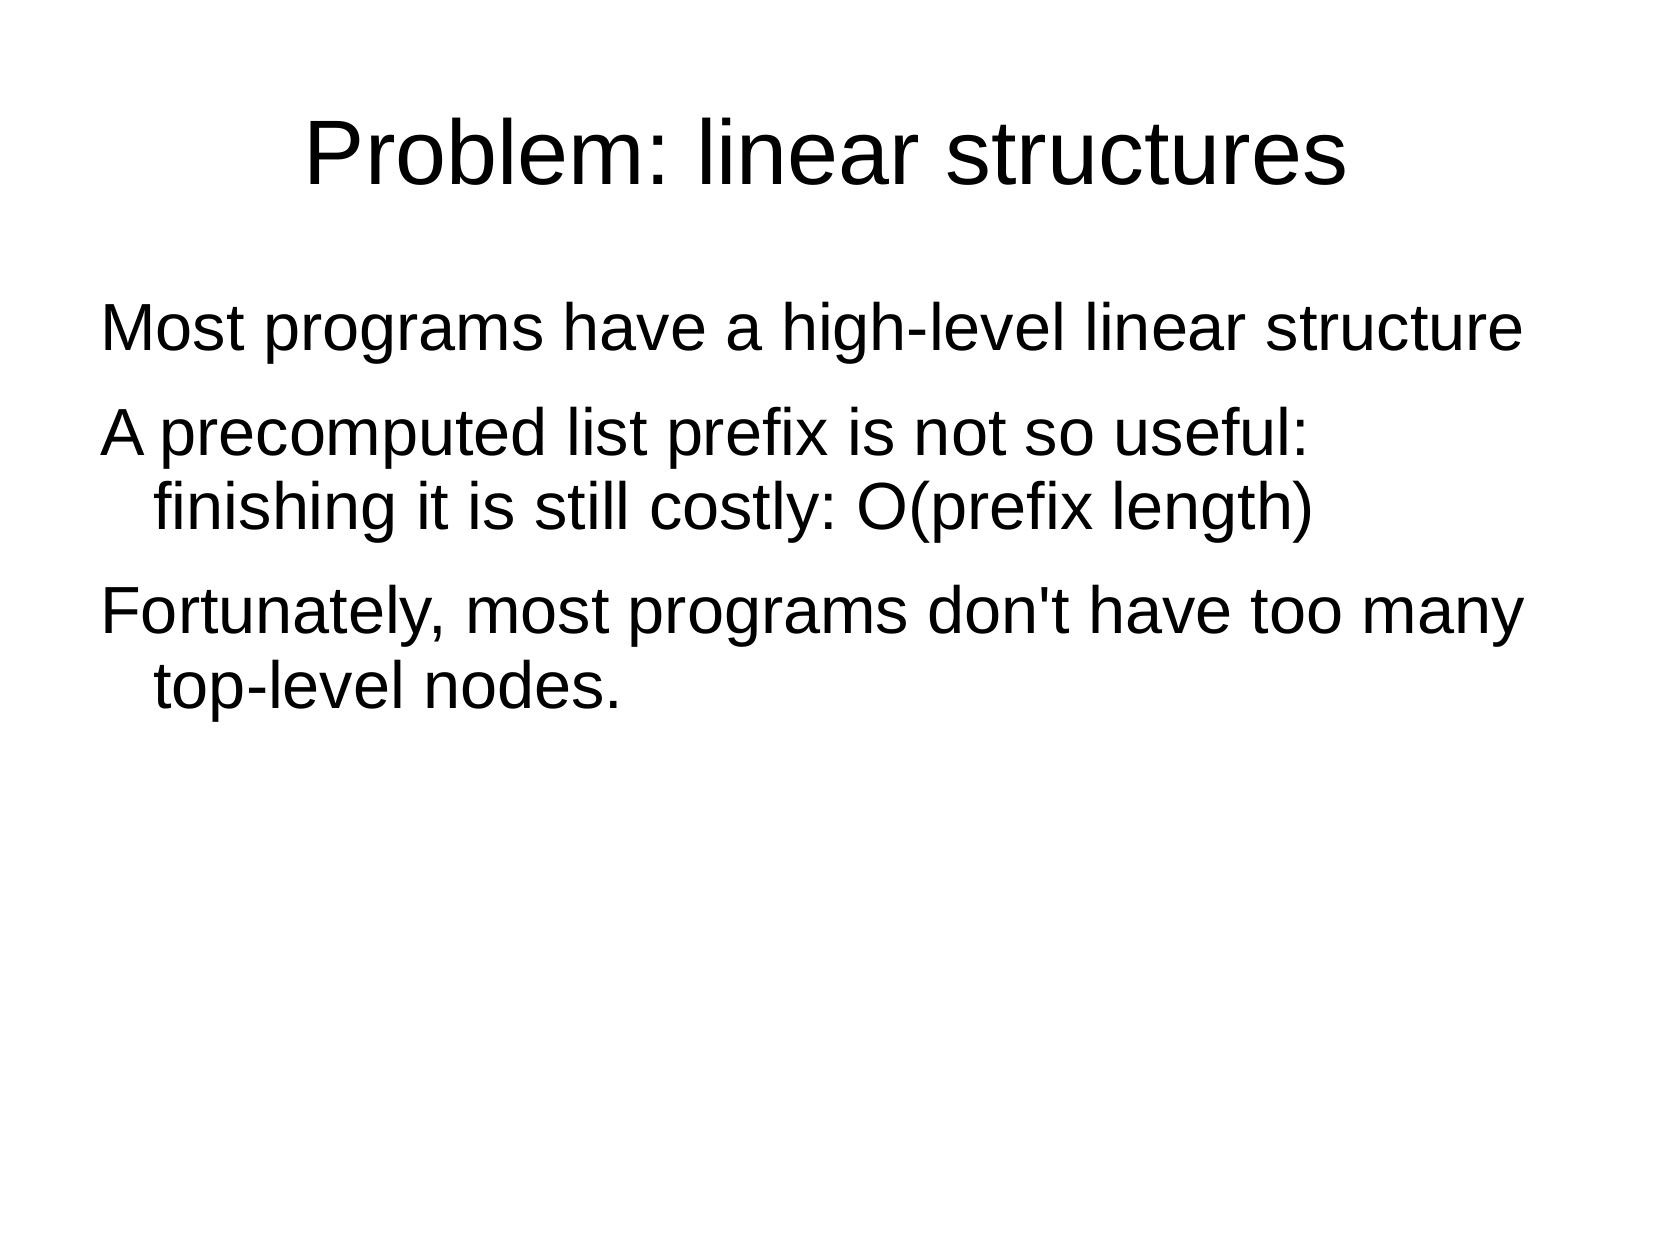

# Problem: linear structures
Most programs have a high-level linear structure
A precomputed list prefix is not so useful: finishing it is still costly: O(prefix length)
Fortunately, most programs don't have too many top-level nodes.